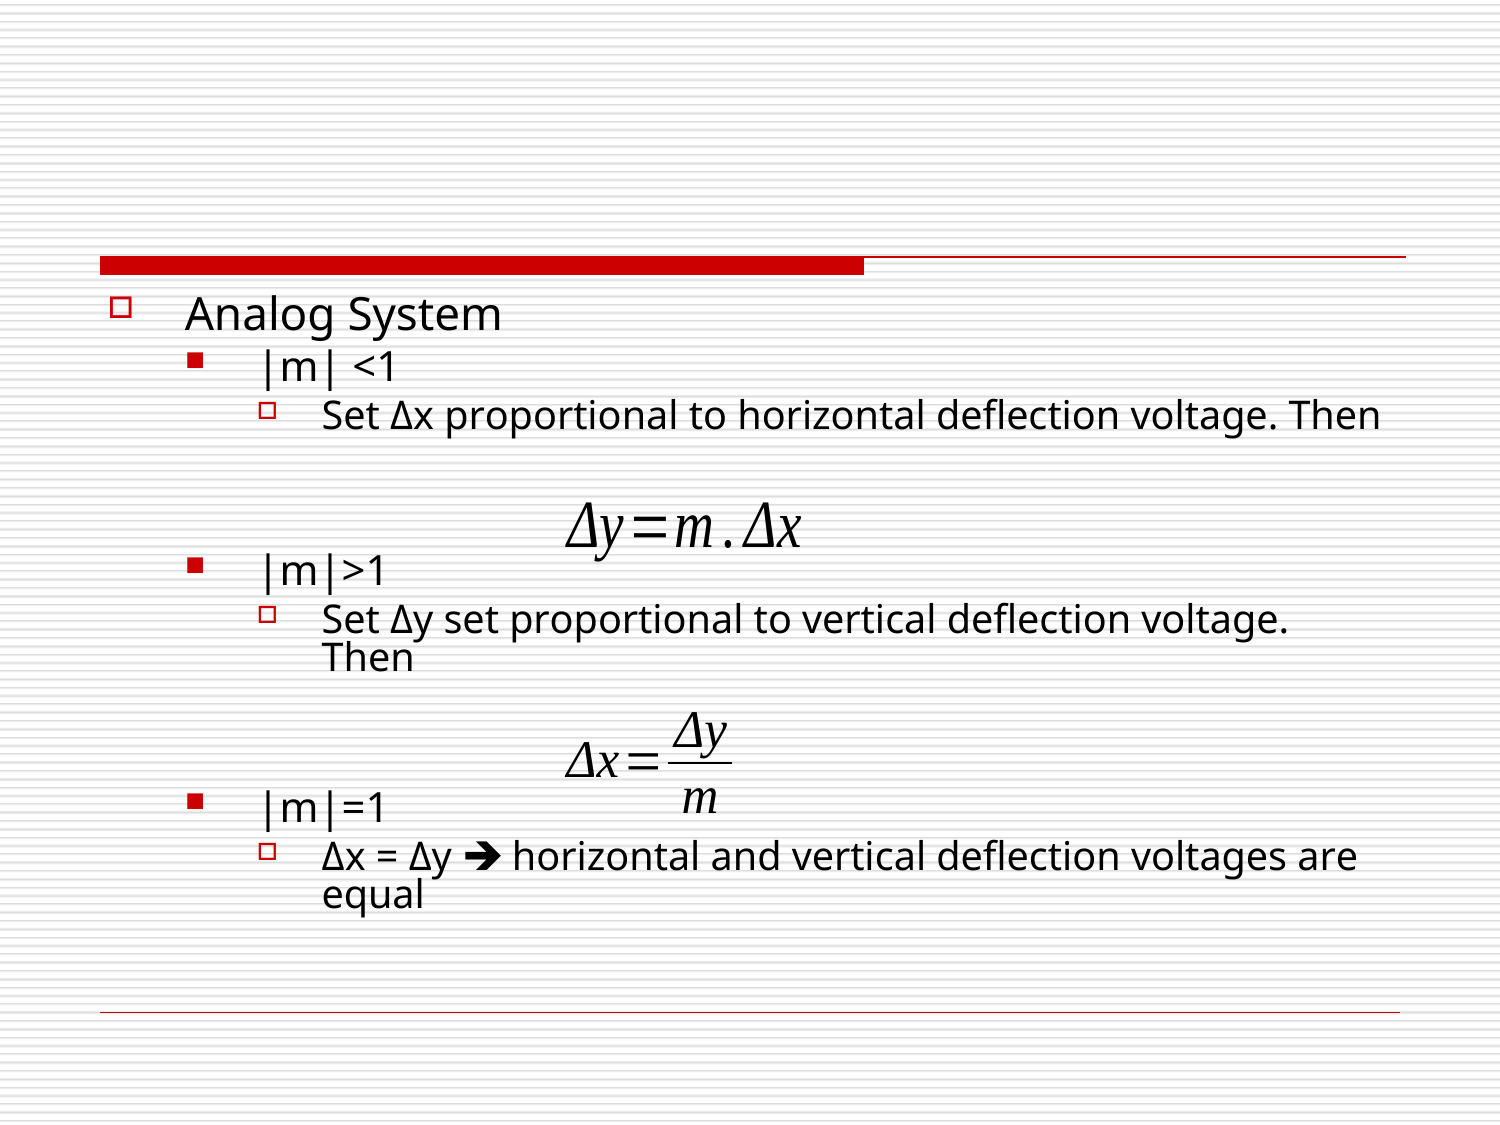

#
Analog System
|m| <1
Set Δx proportional to horizontal deflection voltage. Then
|m|>1
Set Δy set proportional to vertical deflection voltage. Then
|m|=1
Δx = Δy  horizontal and vertical deflection voltages are equal